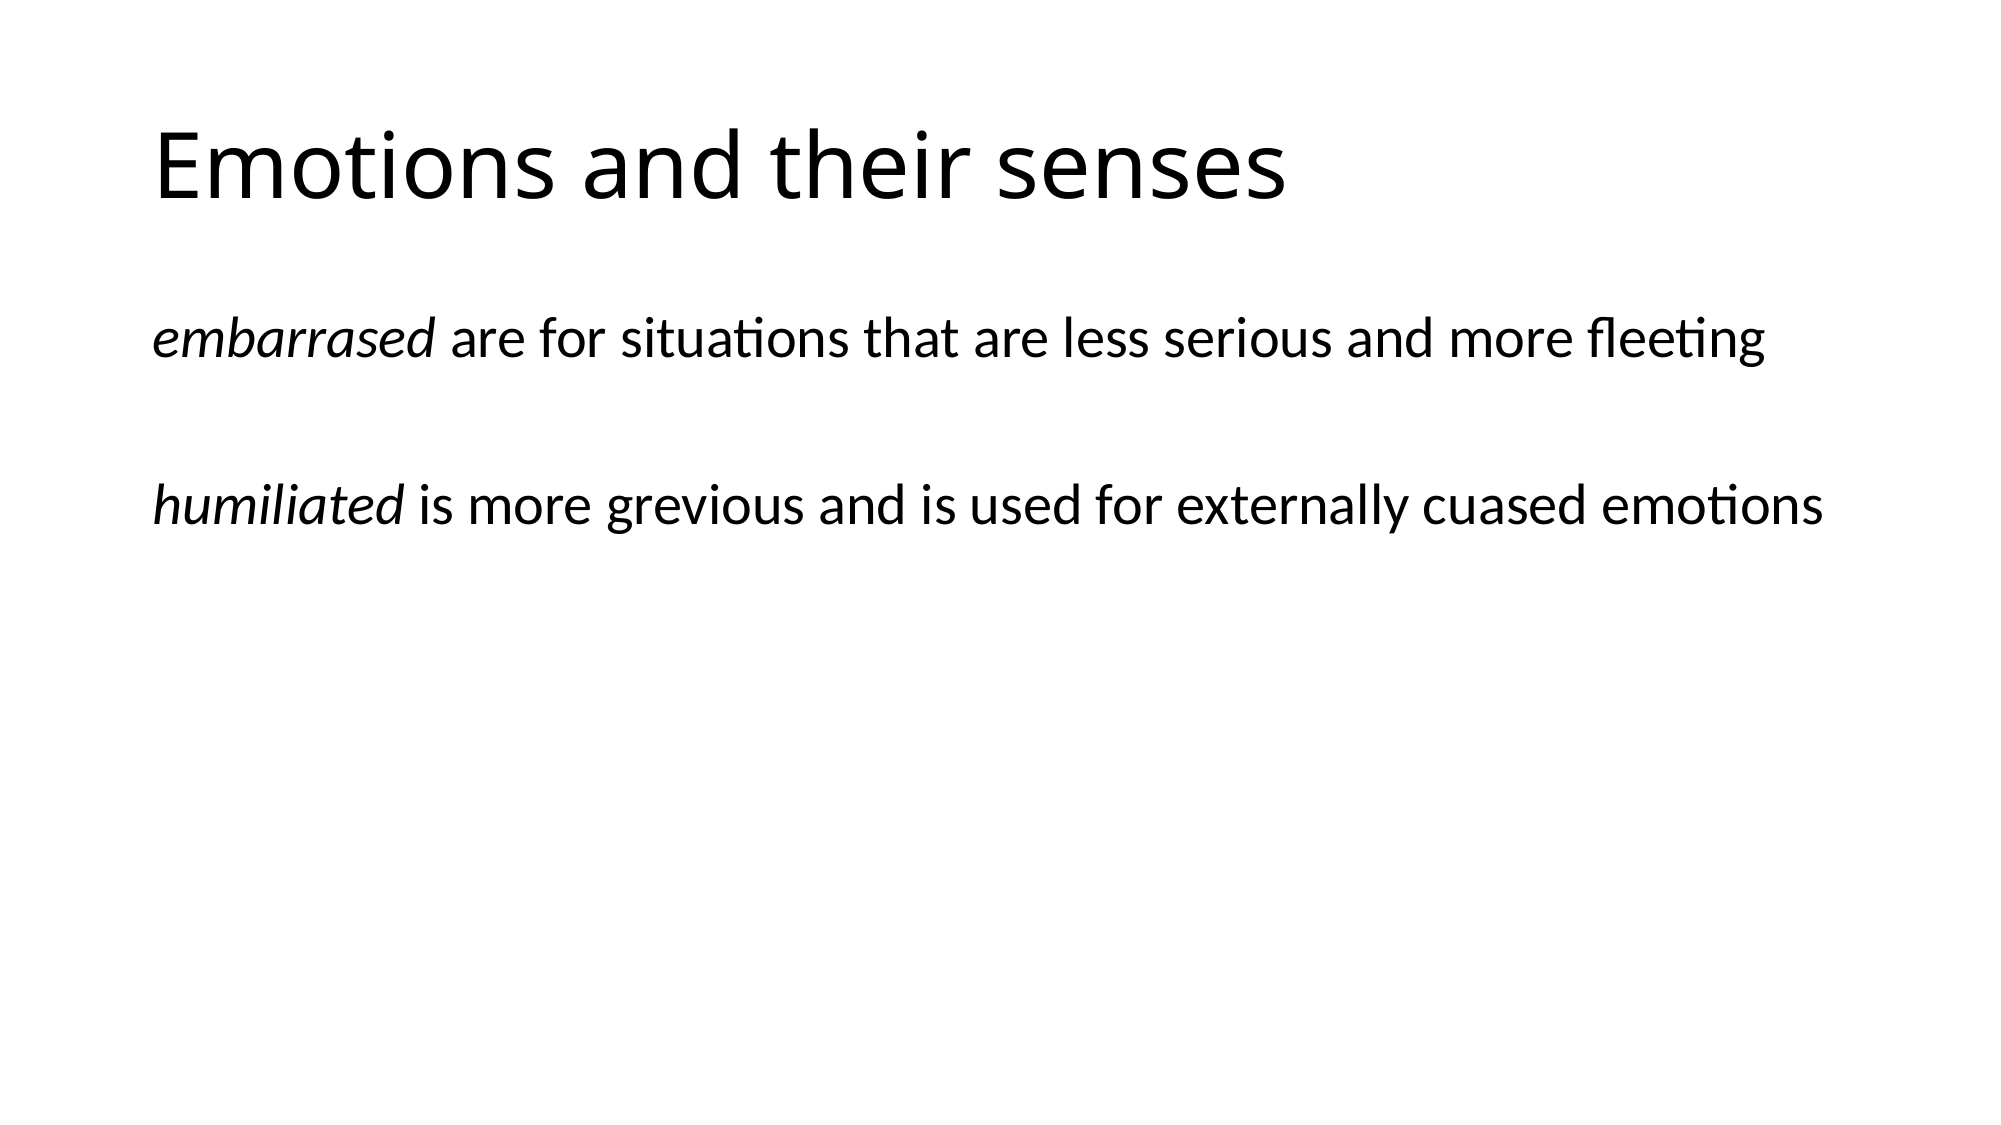

# Emotions and their senses
embarrased are for situations that are less serious and more fleeting
humiliated is more grevious and is used for externally cuased emotions